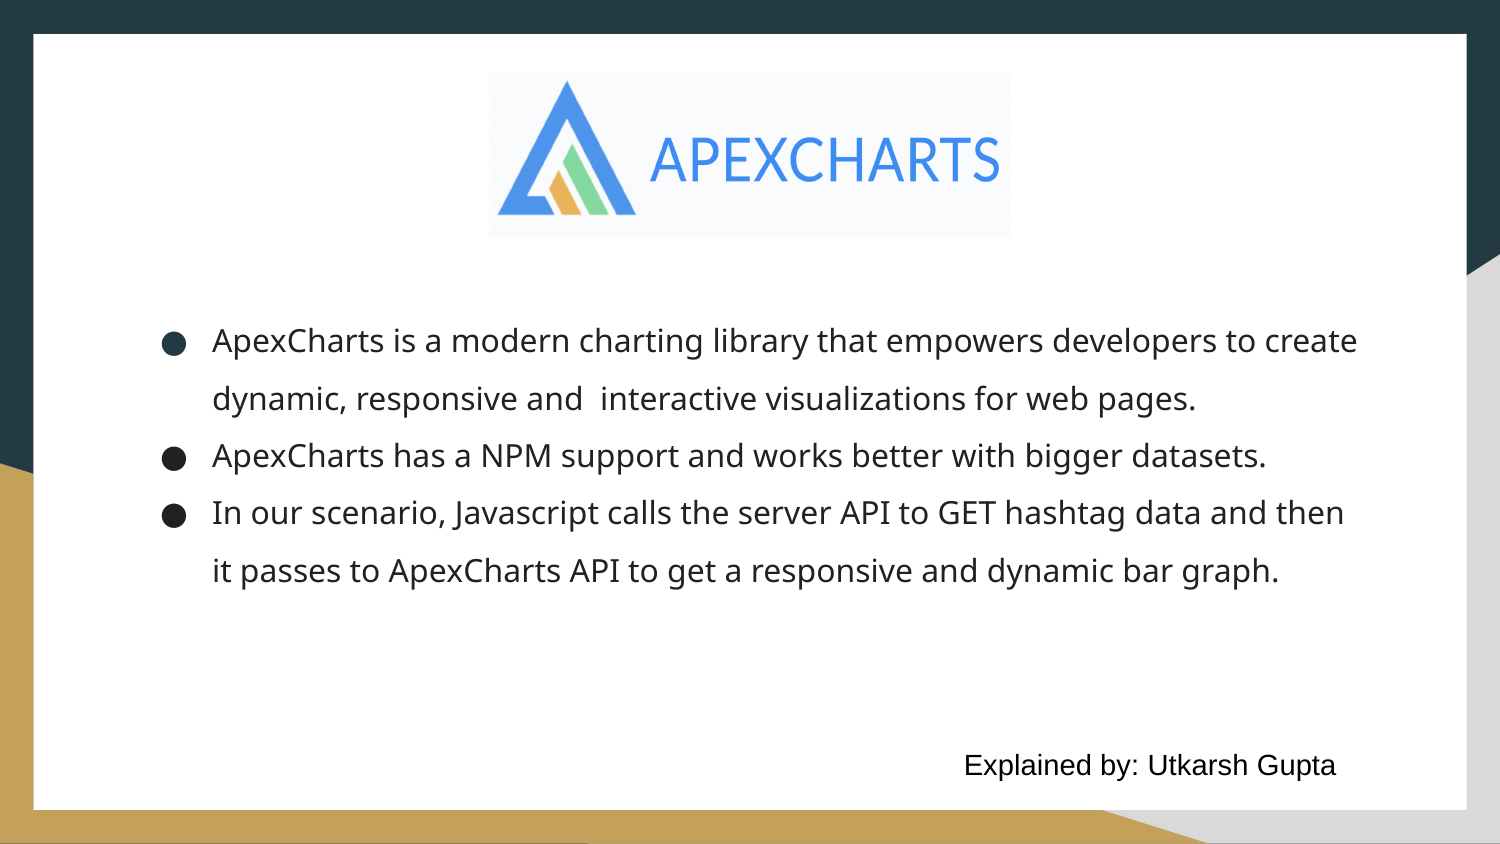

# ApexCharts is a modern charting library that empowers developers to create dynamic, responsive and interactive visualizations for web pages.
ApexCharts has a NPM support and works better with bigger datasets.
In our scenario, Javascript calls the server API to GET hashtag data and then it passes to ApexCharts API to get a responsive and dynamic bar graph.
Explained by: Utkarsh Gupta